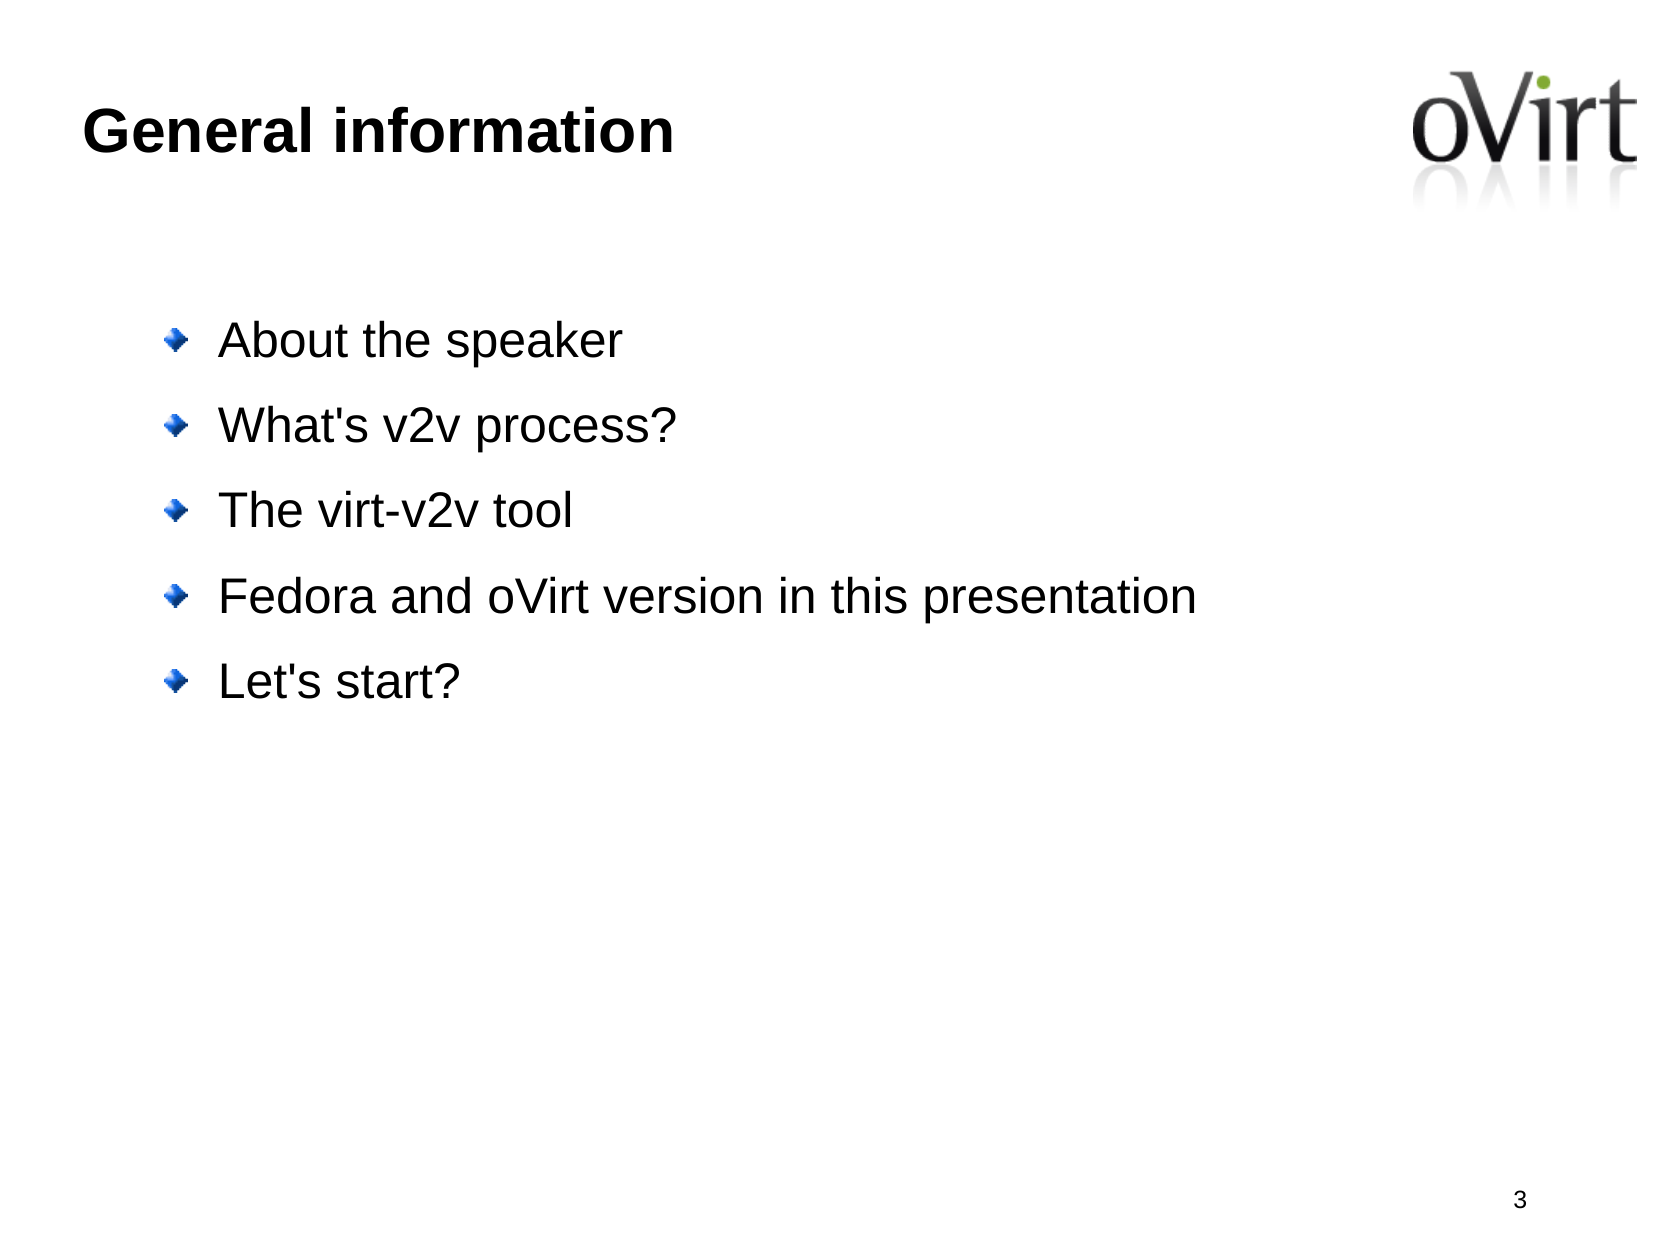

# General information
About the speaker
What's v2v process?
The virt-v2v tool
Fedora and oVirt version in this presentation
Let's start?